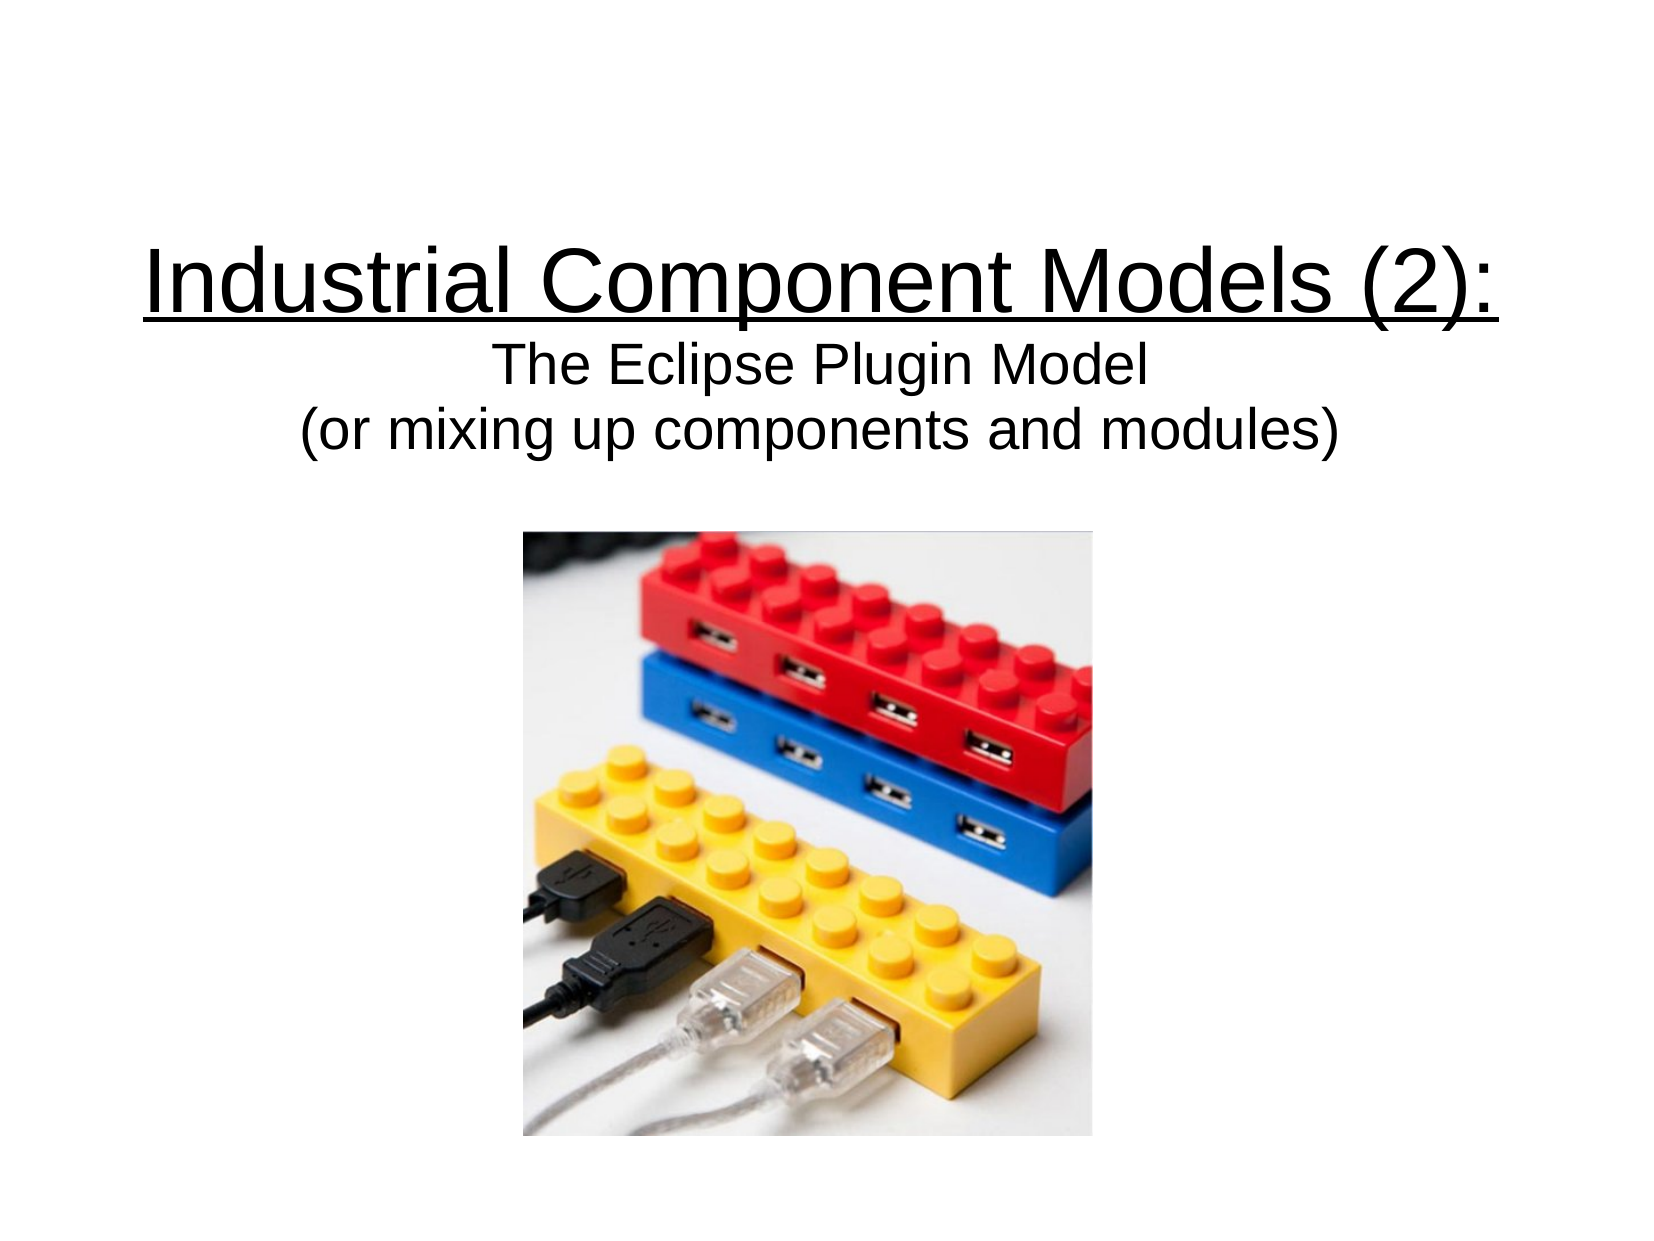

# Industrial Component Models (2): The Eclipse Plugin Model (or mixing up components and modules)